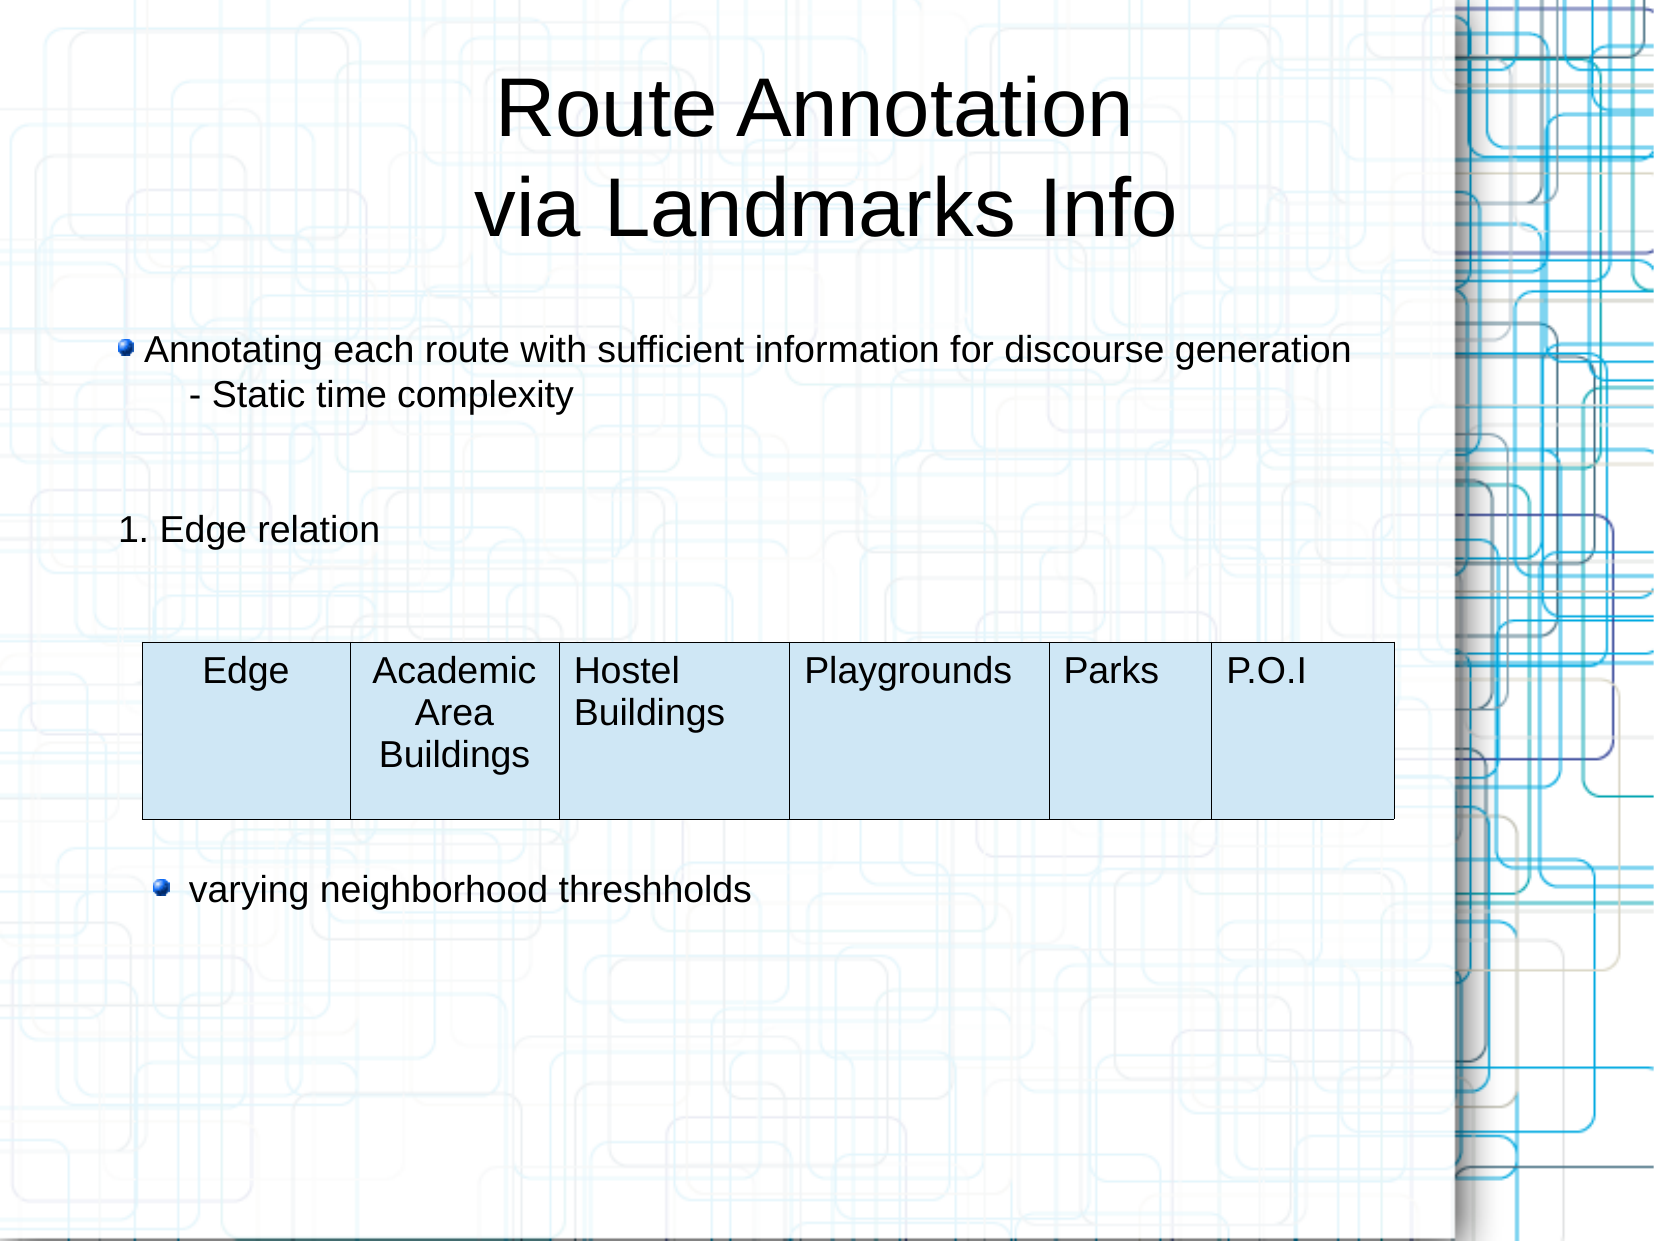

Route Annotation
via Landmarks Info
 Annotating each route with sufficient information for discourse generation
- Static time complexity
1. Edge relation
varying neighborhood threshholds
| Edge | Academic Area Buildings | Hostel Buildings | Playgrounds | Parks | P.O.I |
| --- | --- | --- | --- | --- | --- |